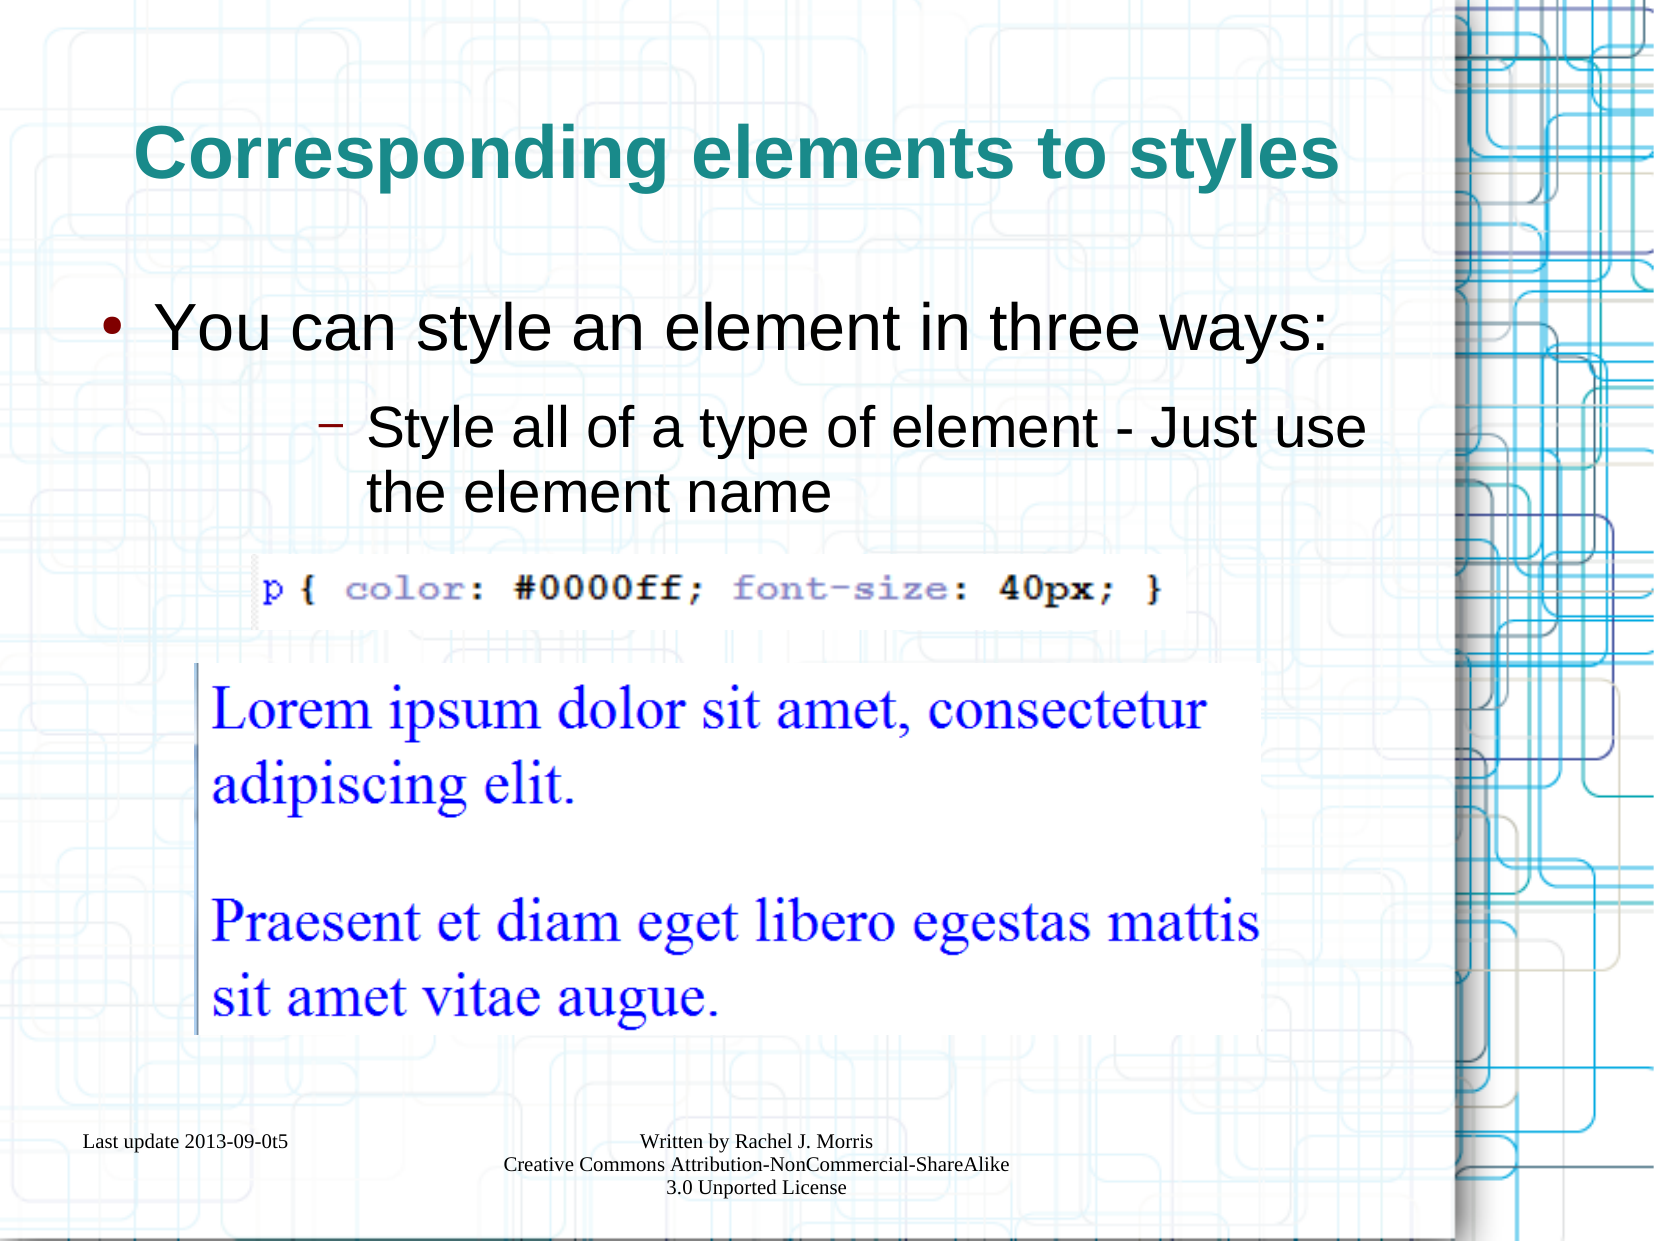

# Corresponding elements to styles
You can style an element in three ways:
Style all of a type of element - Just use the element name